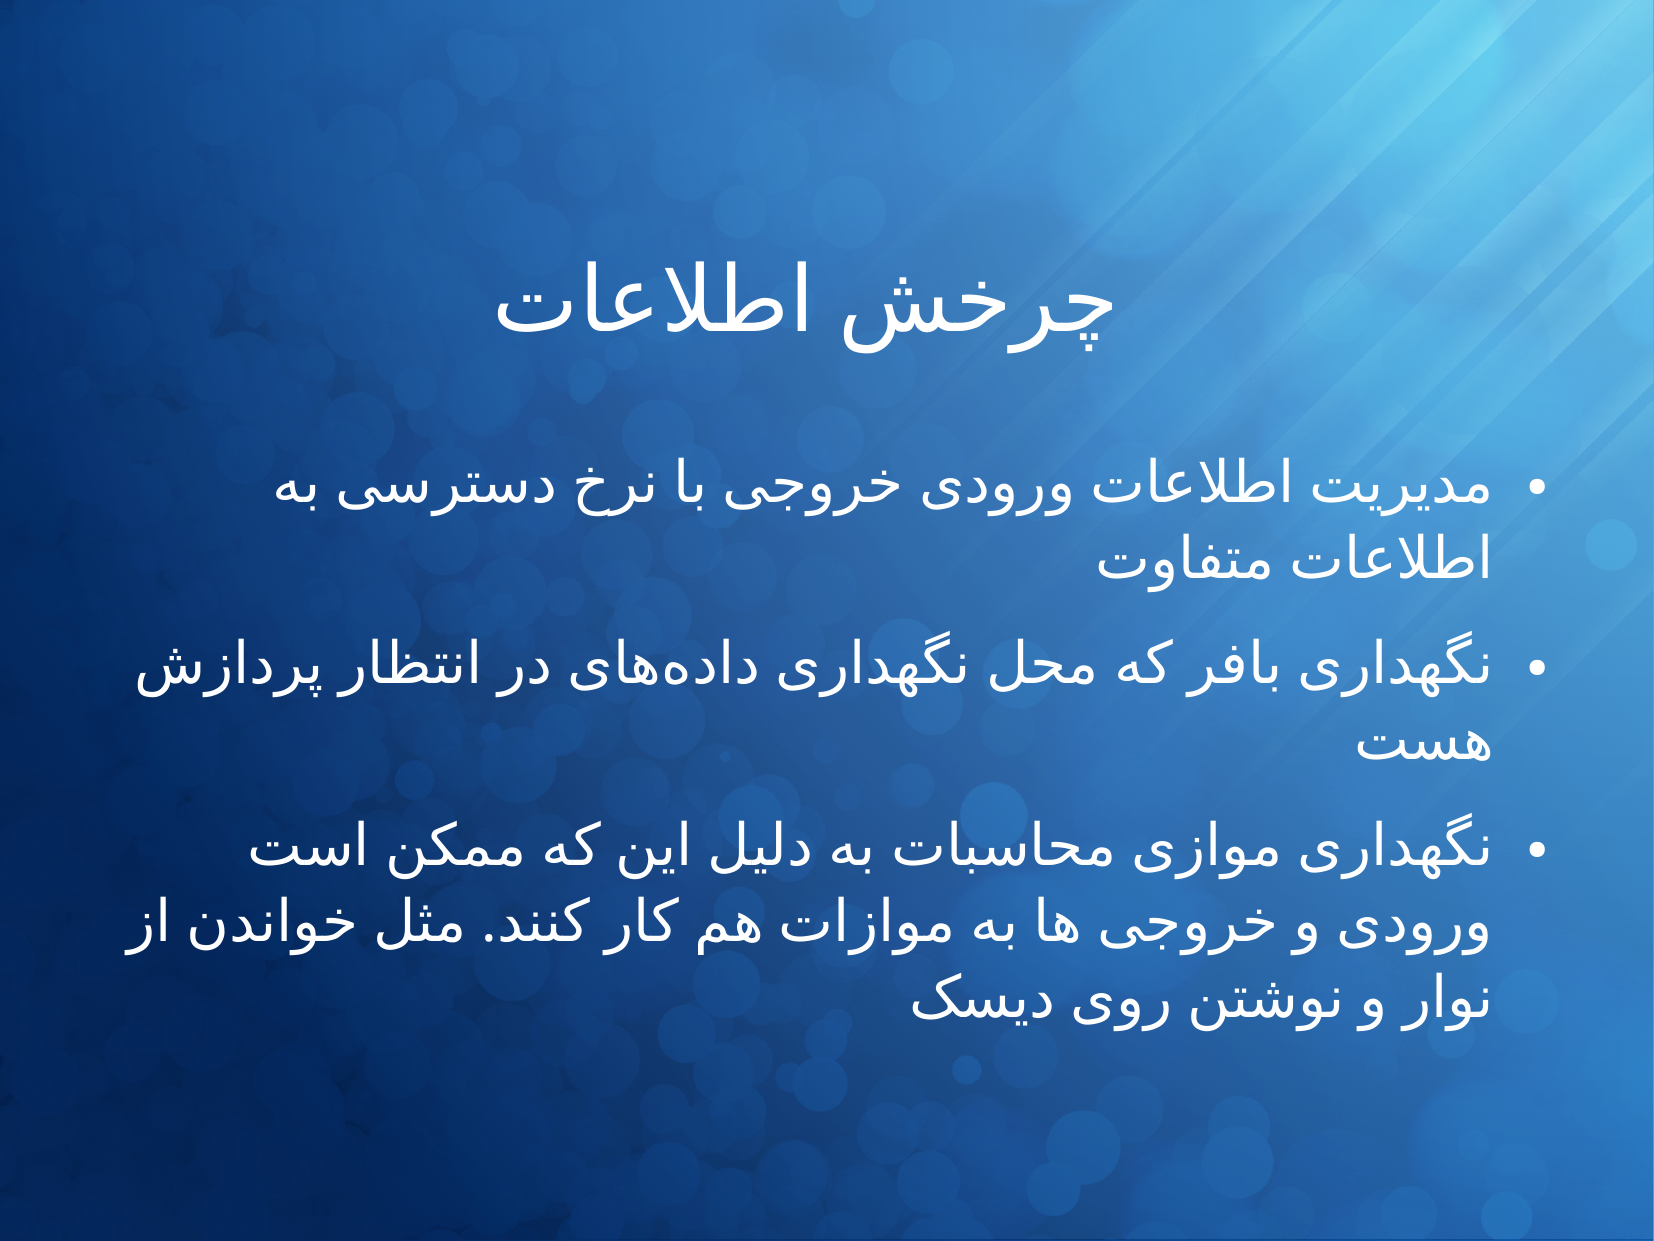

# چرخش اطلاعات
مدیریت اطلاعات ورودی خروجی با نرخ دسترسی به اطلاعات متفاوت
نگهداری بافر که محل نگهداری داده‌های در انتظار پردازش هست
نگهداری موازی محاسبات به دلیل این که ممکن است ورودی و خروجی ها به موازات هم کار کنند. مثل خواندن از نوار و نوشتن روی دیسک